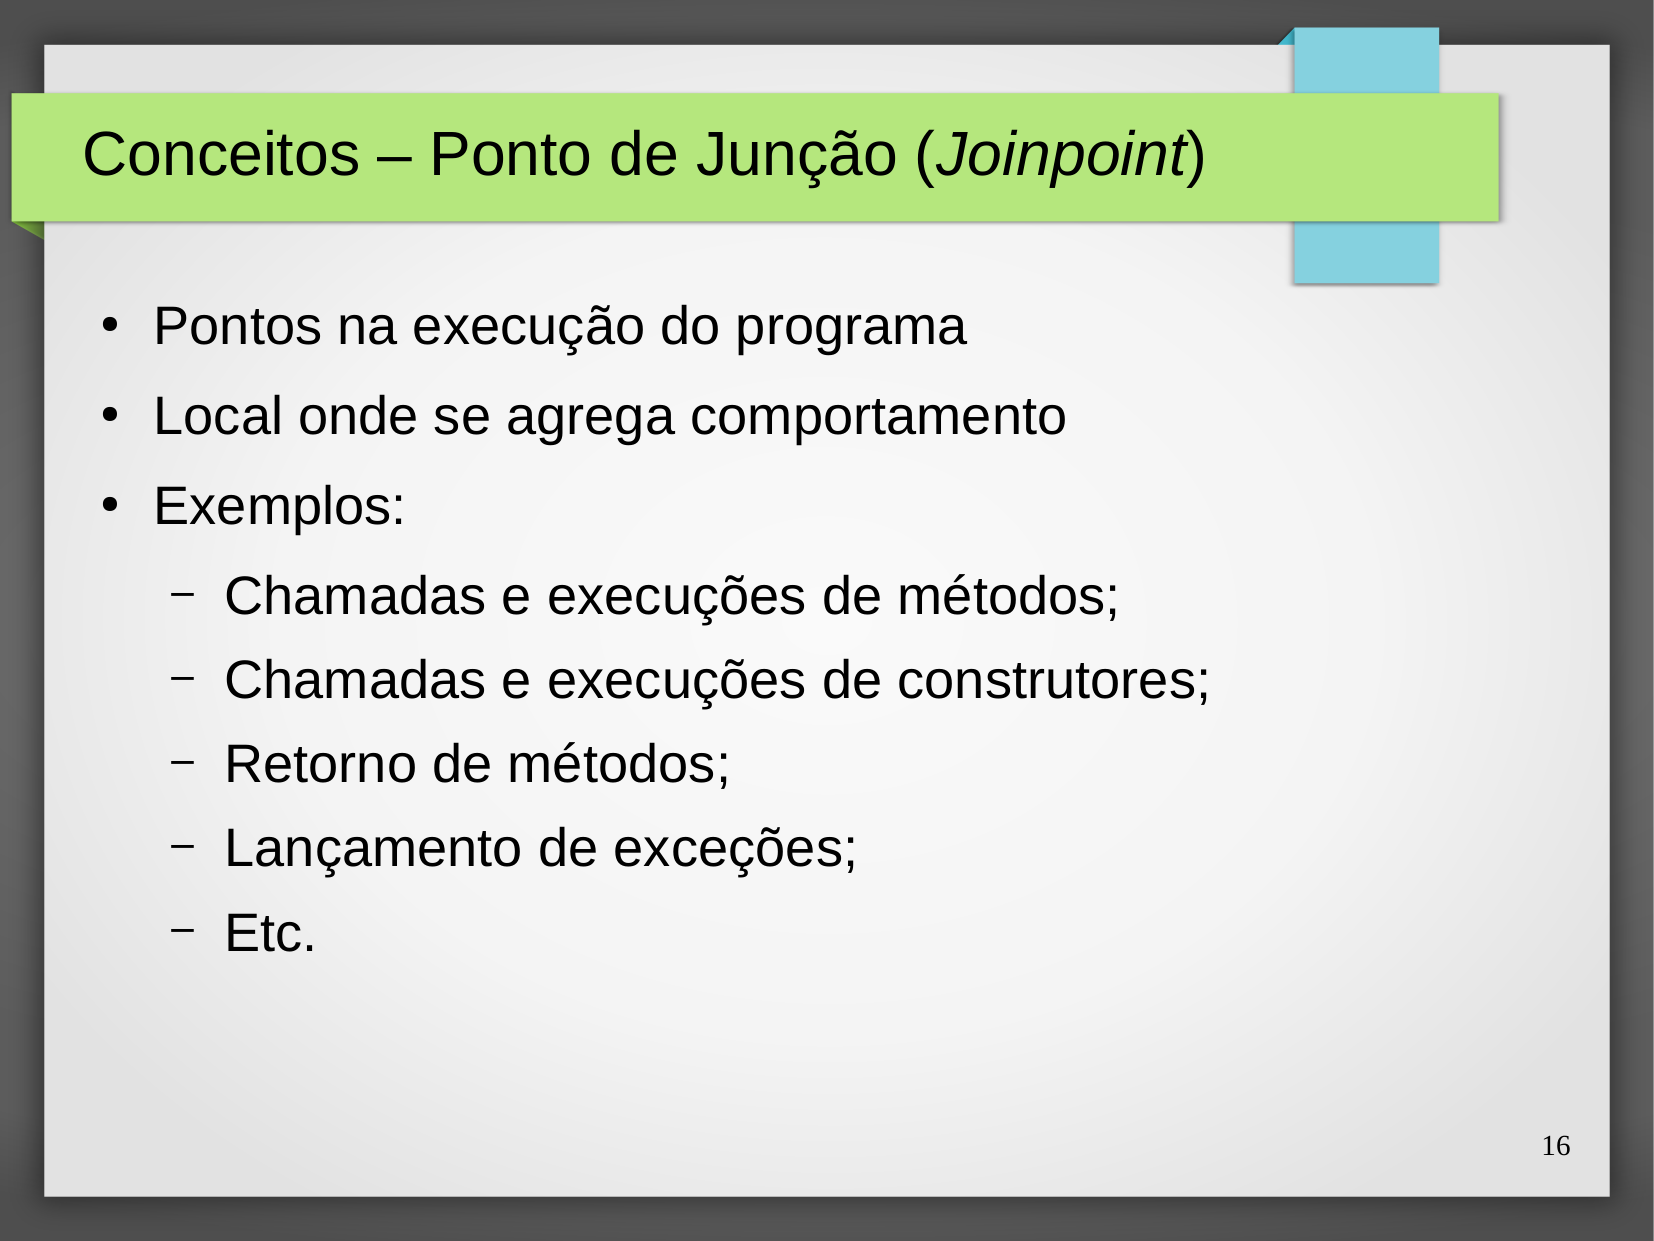

# Conceitos – Ponto de Junção (Joinpoint)
Pontos na execução do programa
Local onde se agrega comportamento
Exemplos:
Chamadas e execuções de métodos;
Chamadas e execuções de construtores;
Retorno de métodos;
Lançamento de exceções;
Etc.
16